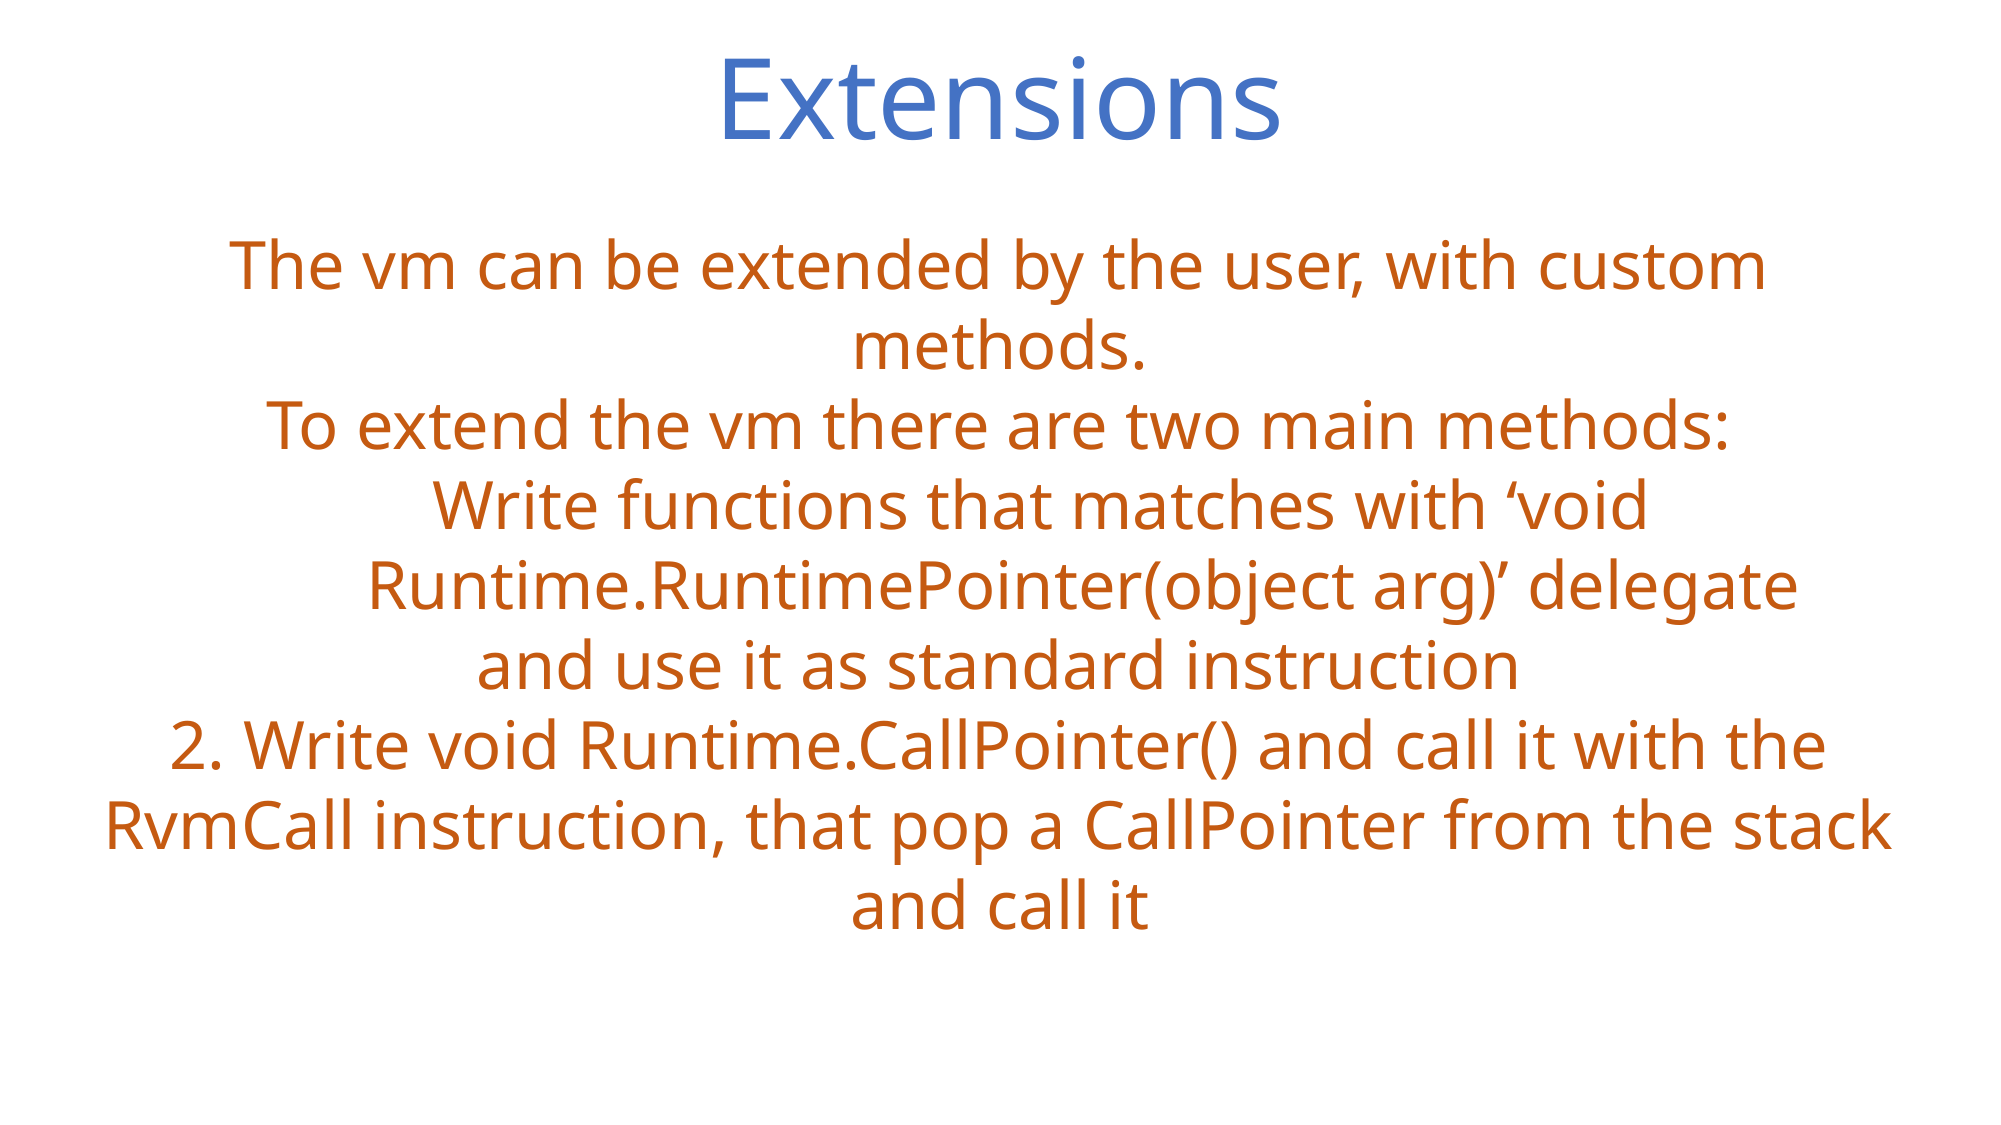

Extensions
The vm can be extended by the user, with custom methods.
To extend the vm there are two main methods:
Write functions that matches with ‘void Runtime.RuntimePointer(object arg)’ delegate
and use it as standard instruction
2. Write void Runtime.CallPointer() and call it with the RvmCall instruction, that pop a CallPointer from the stack and call it